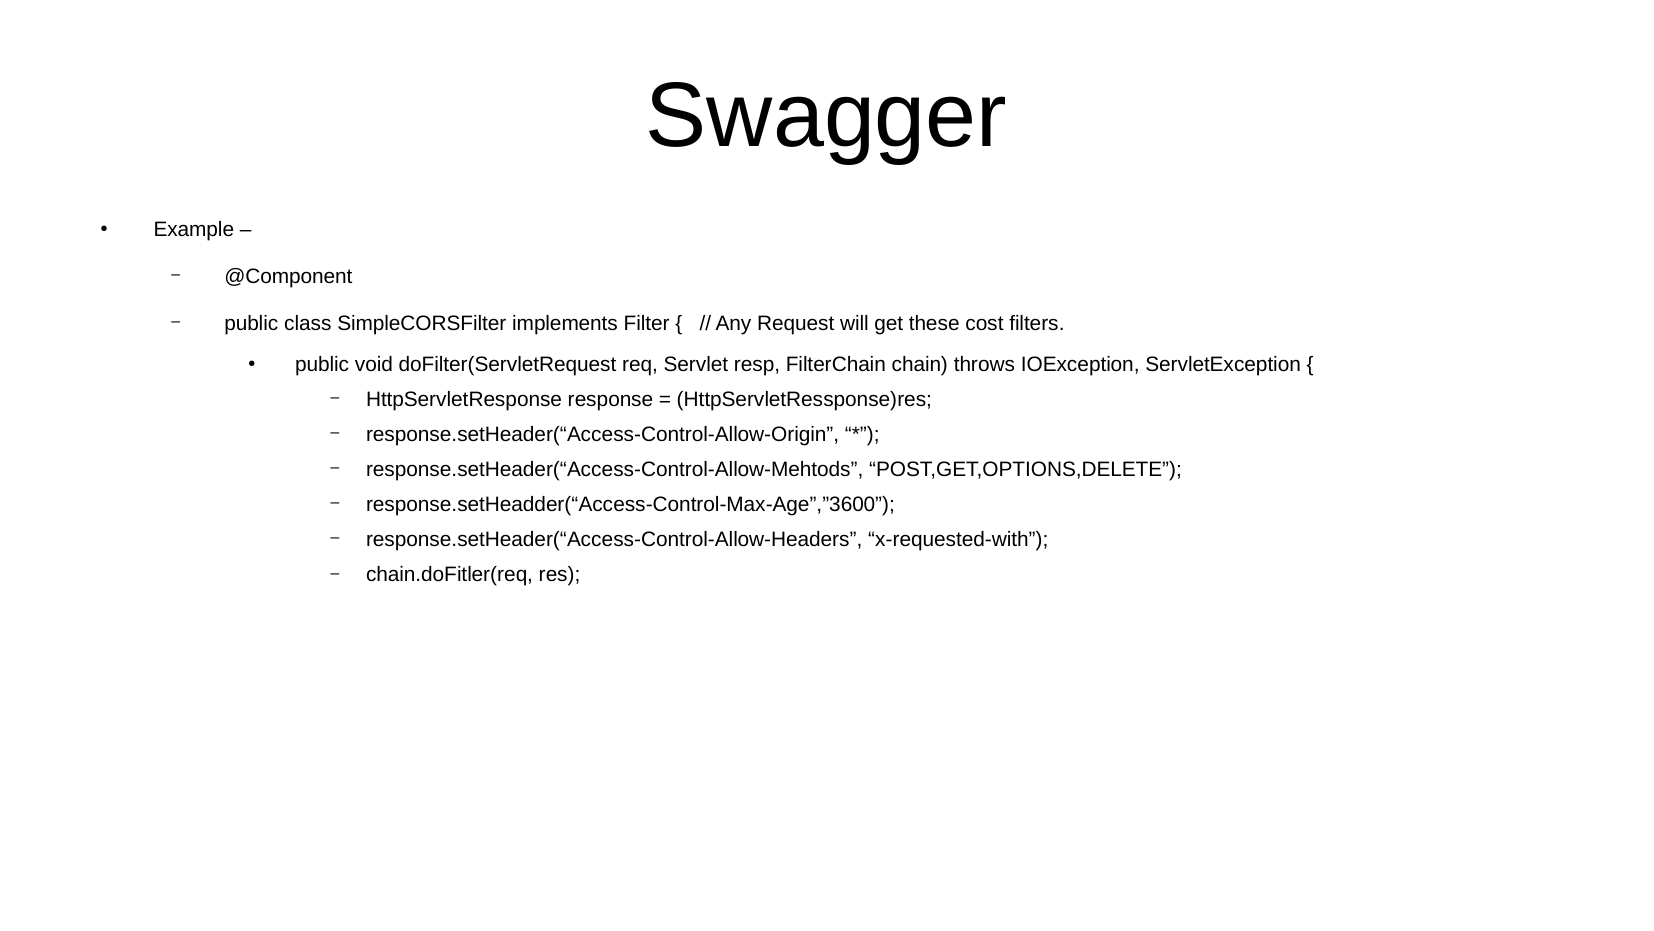

# Swagger
Example –
@Component
public class SimpleCORSFilter implements Filter { // Any Request will get these cost filters.
public void doFilter(ServletRequest req, Servlet resp, FilterChain chain) throws IOException, ServletException {
HttpServletResponse response = (HttpServletRessponse)res;
response.setHeader(“Access-Control-Allow-Origin”, “*”);
response.setHeader(“Access-Control-Allow-Mehtods”, “POST,GET,OPTIONS,DELETE”);
response.setHeadder(“Access-Control-Max-Age”,”3600”);
response.setHeader(“Access-Control-Allow-Headers”, “x-requested-with”);
chain.doFitler(req, res);